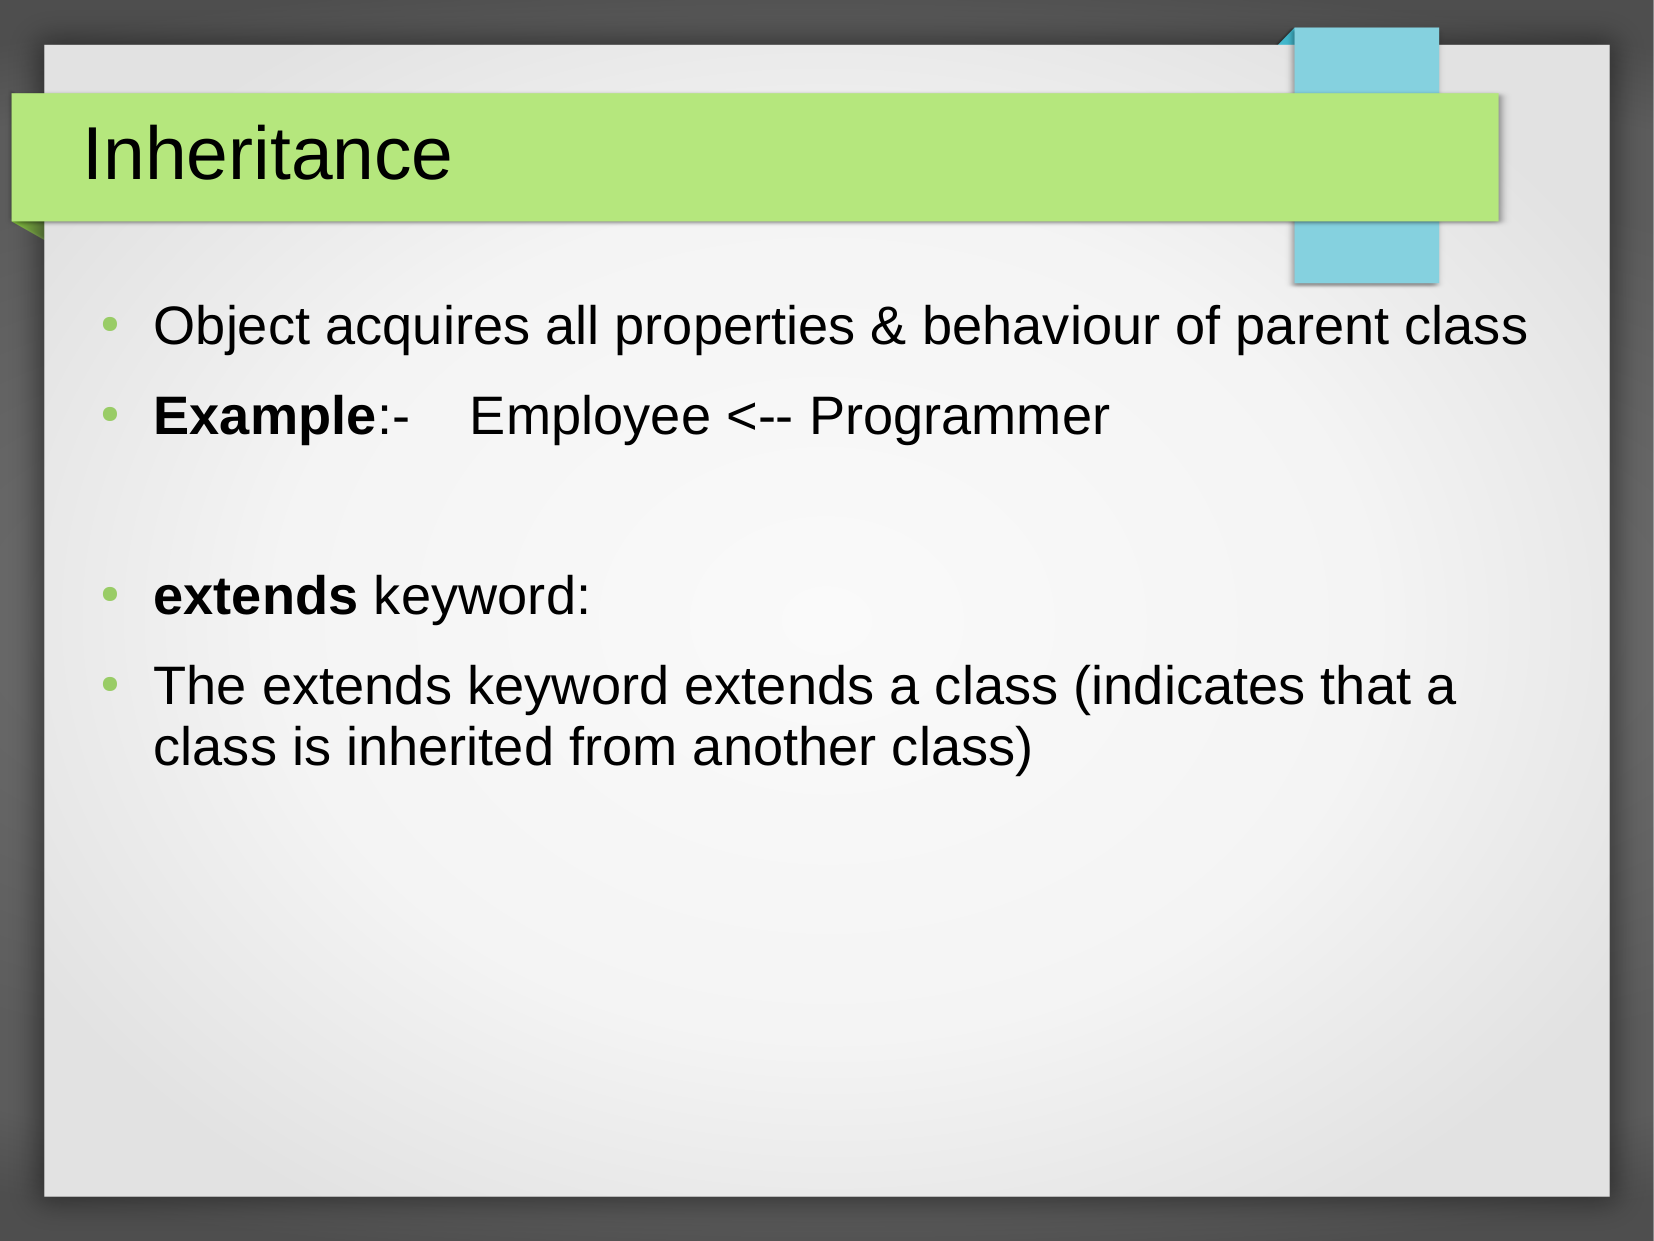

# Inheritance
Object acquires all properties & behaviour of parent class
Example:- Employee <-- Programmer
extends keyword:
The extends keyword extends a class (indicates that a class is inherited from another class)